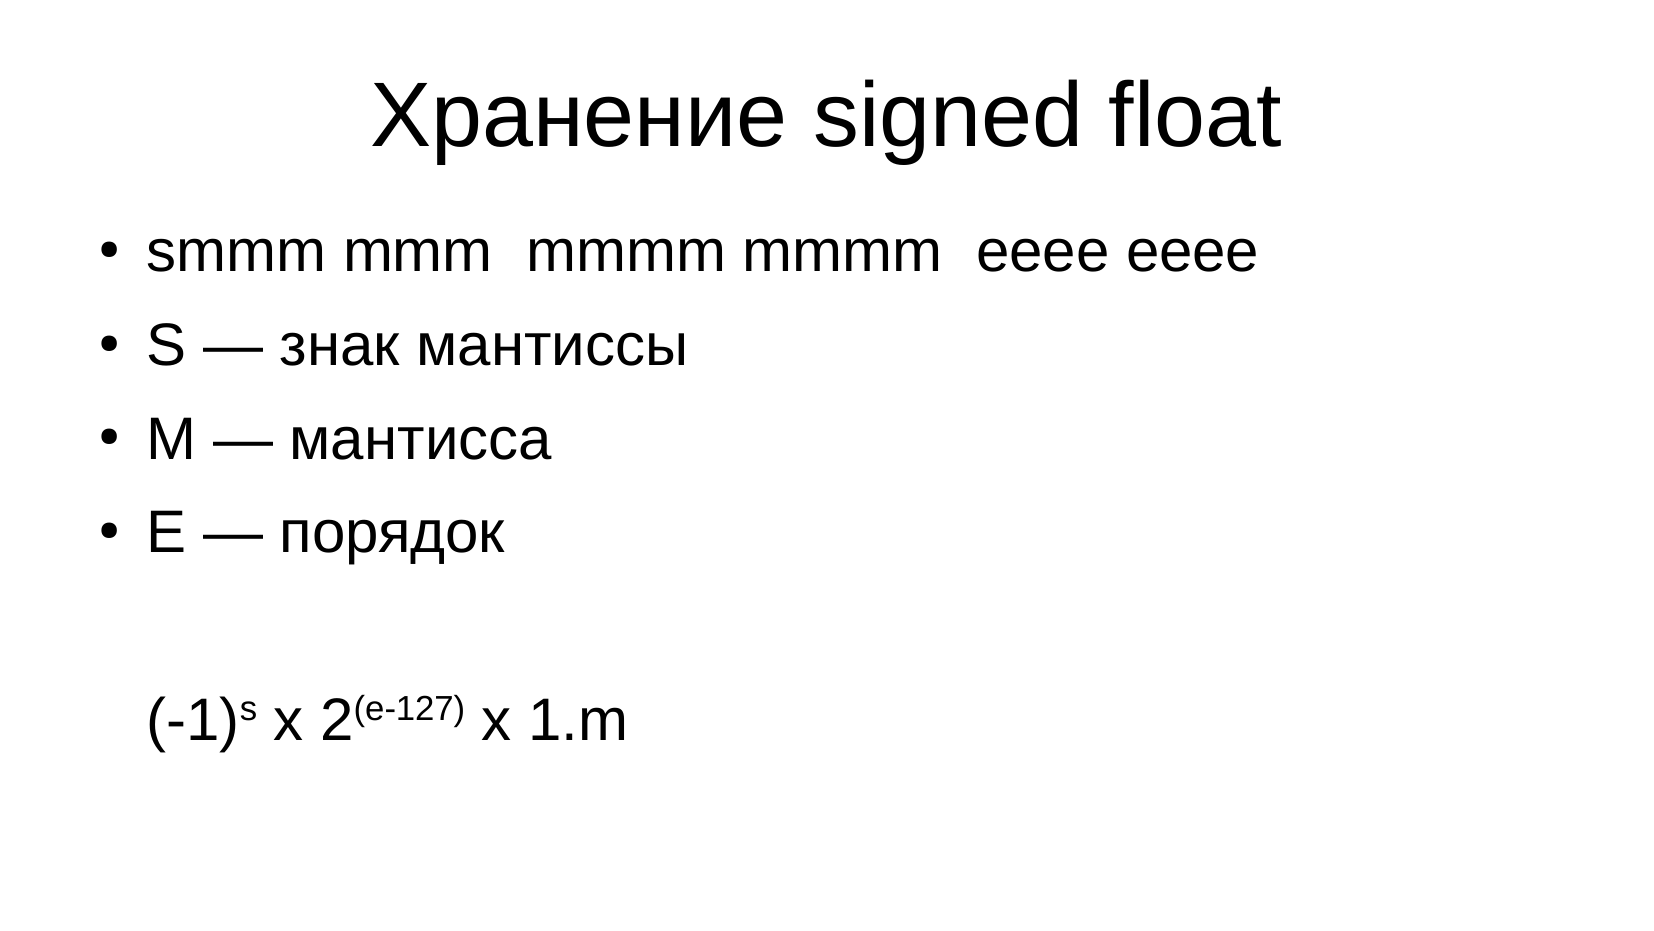

# Хранение signed float
smmm mmm mmmm mmmm eeee eeee
S — знак мантиссы
M — мантисса
E — порядок
(-1)s x 2(e-127) x 1.m